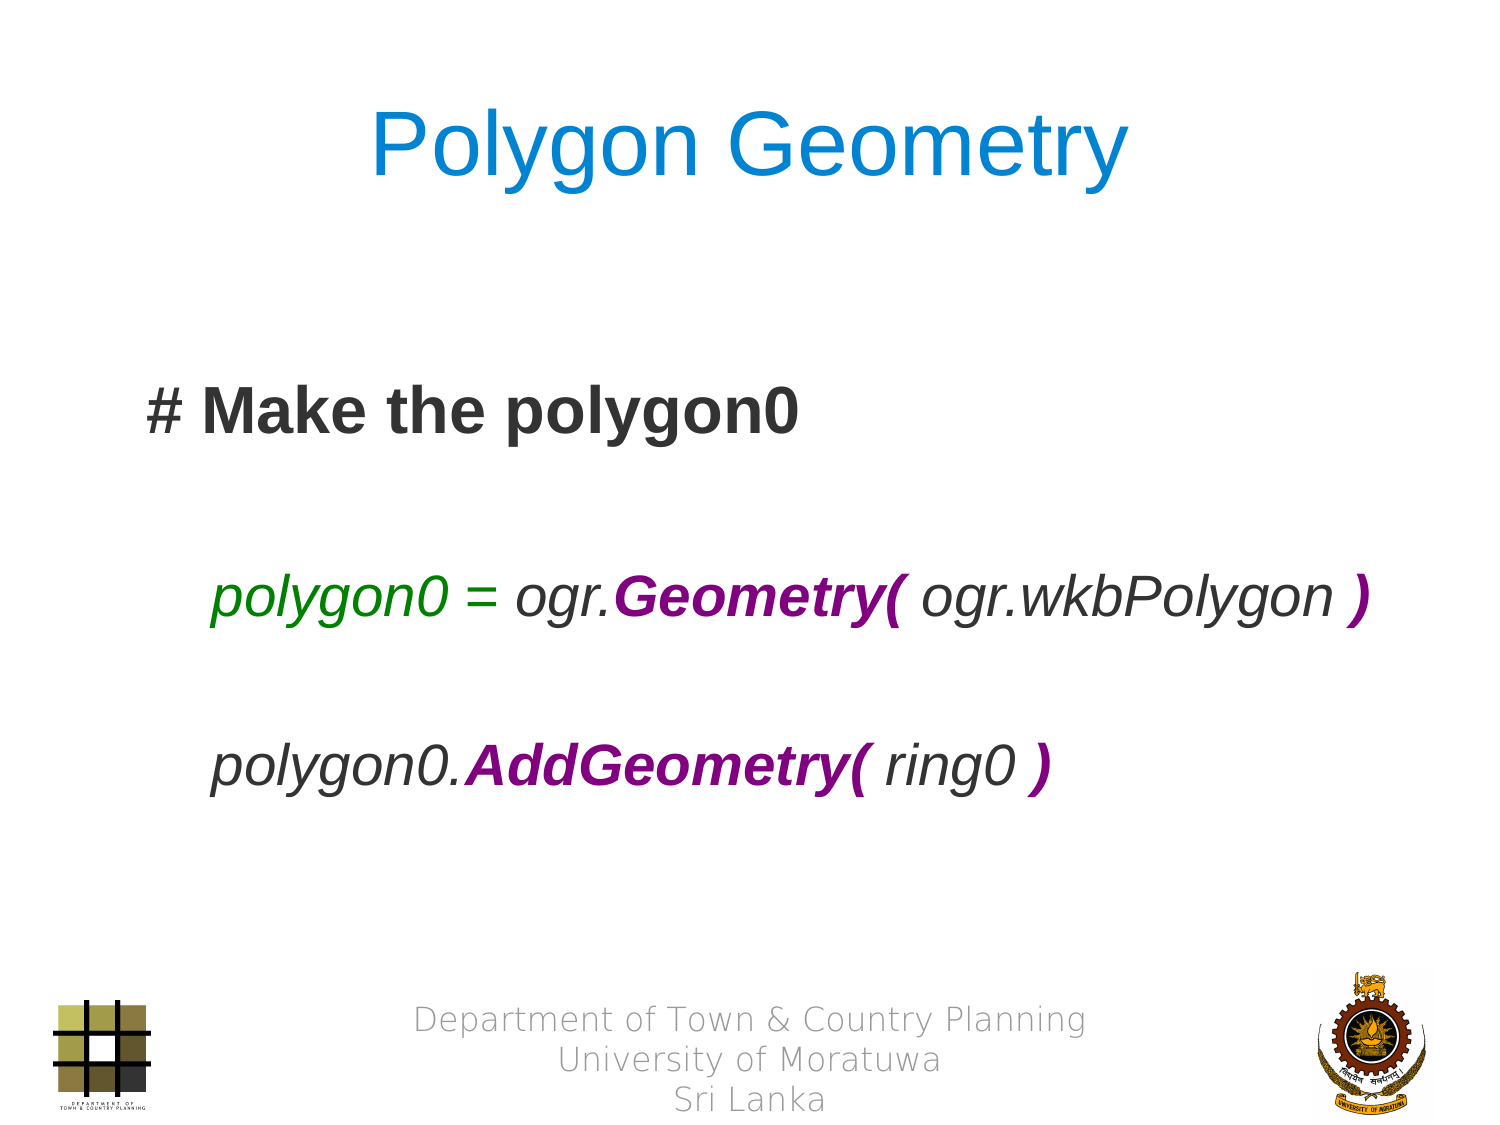

# Polygon Geometry
# Make the polygon0
polygon0 = ogr.Geometry( ogr.wkbPolygon )
polygon0.AddGeometry( ring0 )